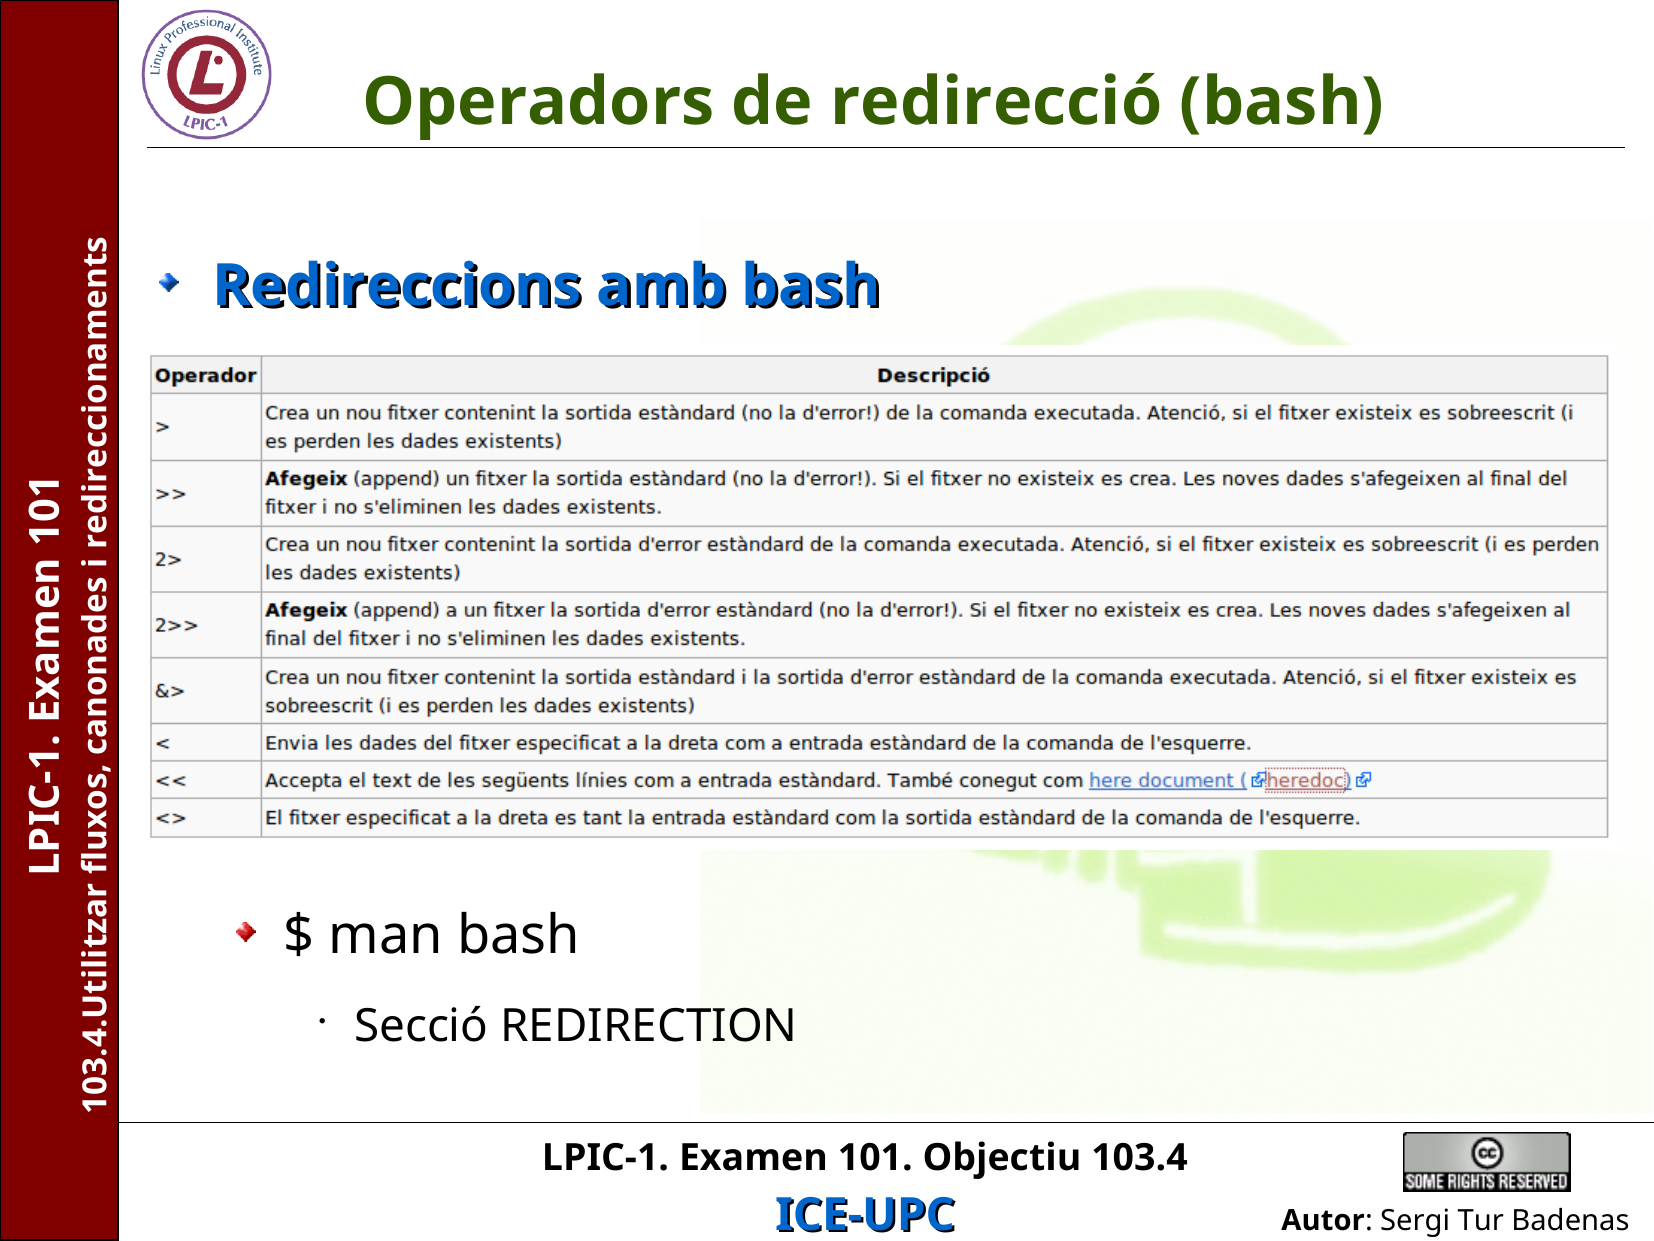

# Operadors de redirecció (bash)
Redireccions amb bash
$ man bash
Secció REDIRECTION